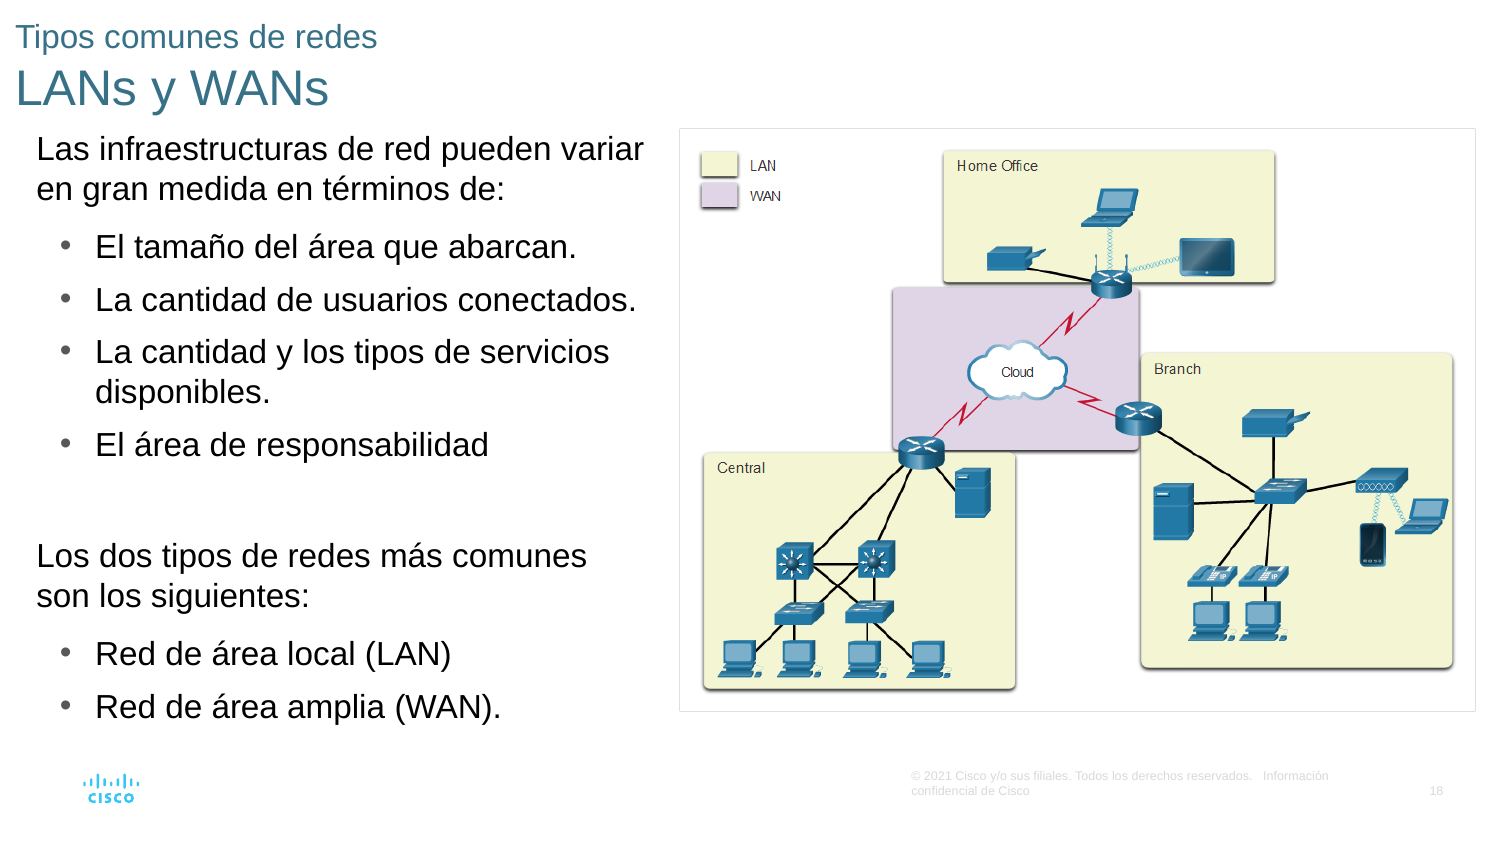

# Tipos comunes de redes LANs y WANs
Las infraestructuras de red pueden variar en gran medida en términos de:
El tamaño del área que abarcan.
La cantidad de usuarios conectados.
La cantidad y los tipos de servicios disponibles.
El área de responsabilidad
Los dos tipos de redes más comunes son los siguientes:
Red de área local (LAN)
Red de área amplia (WAN).